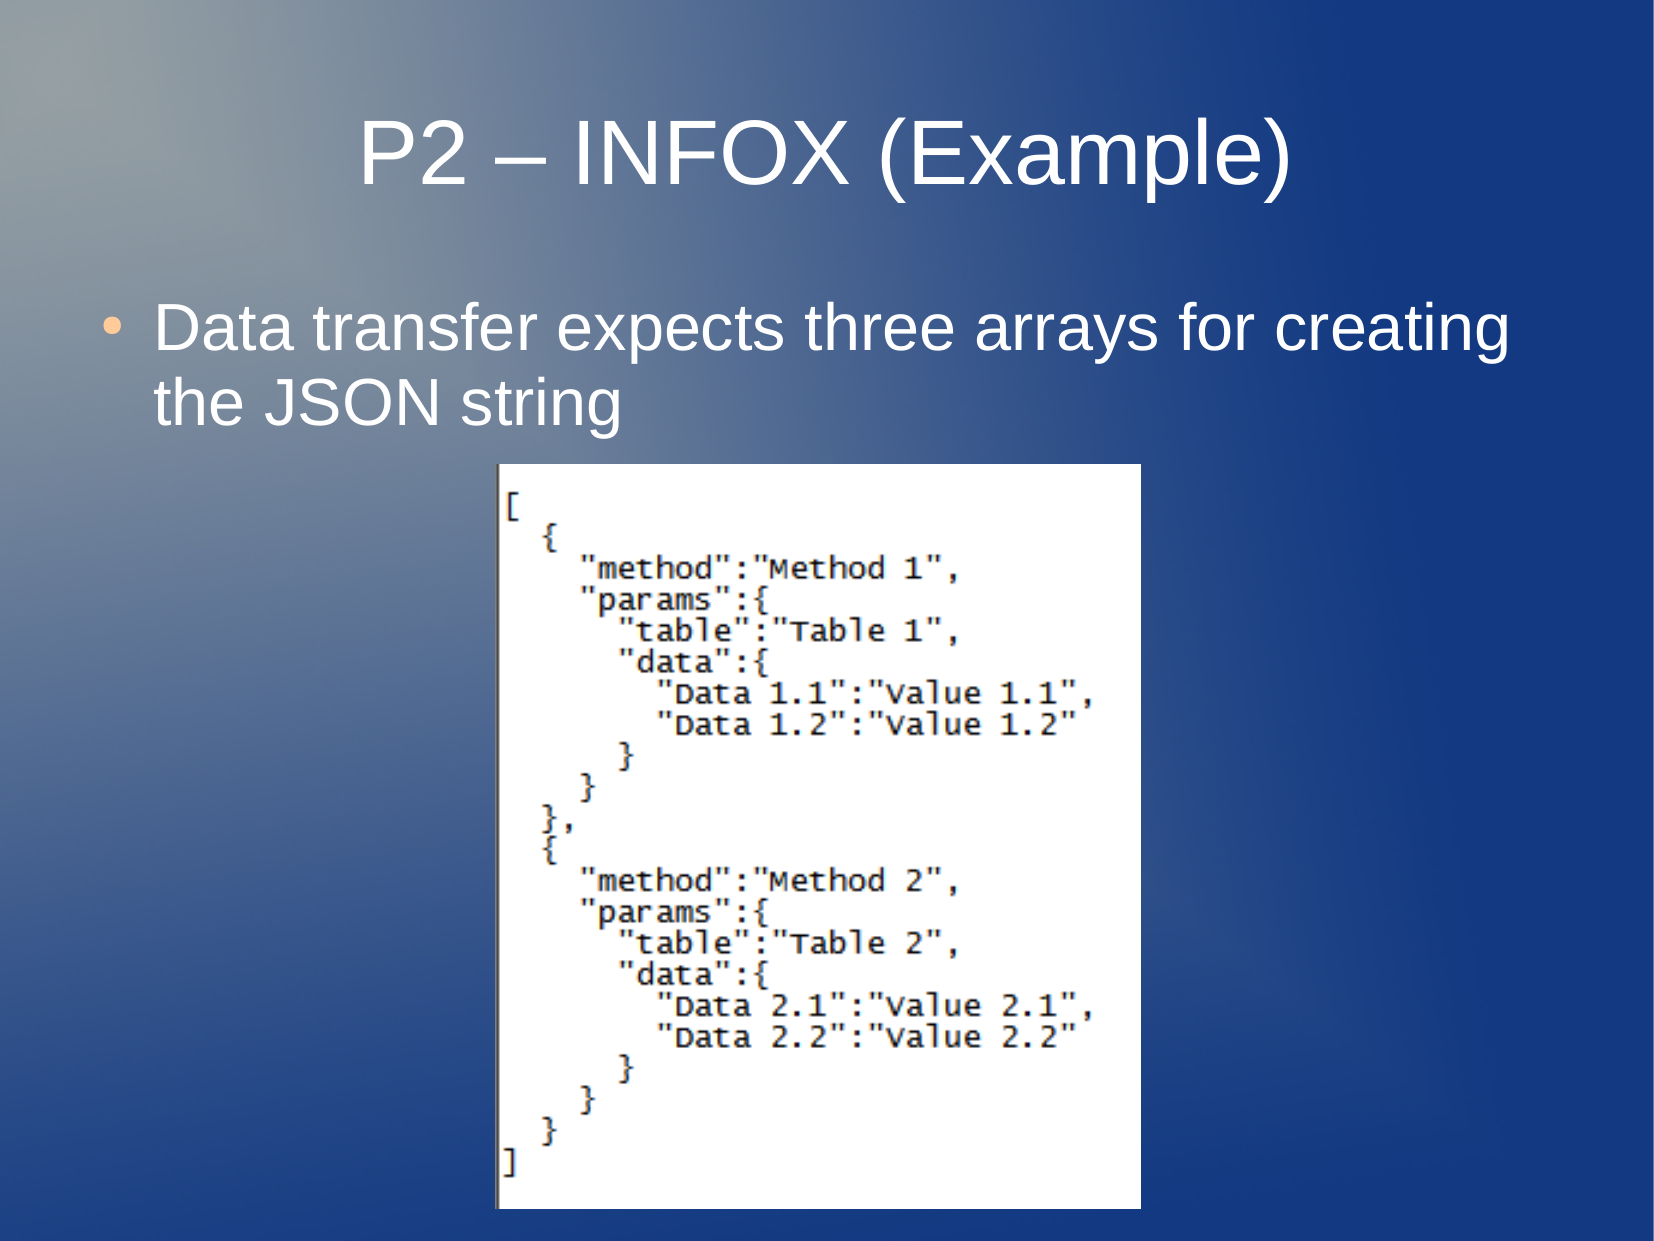

# P2 – INFOX (Example)
Data transfer expects three arrays for creating the JSON string